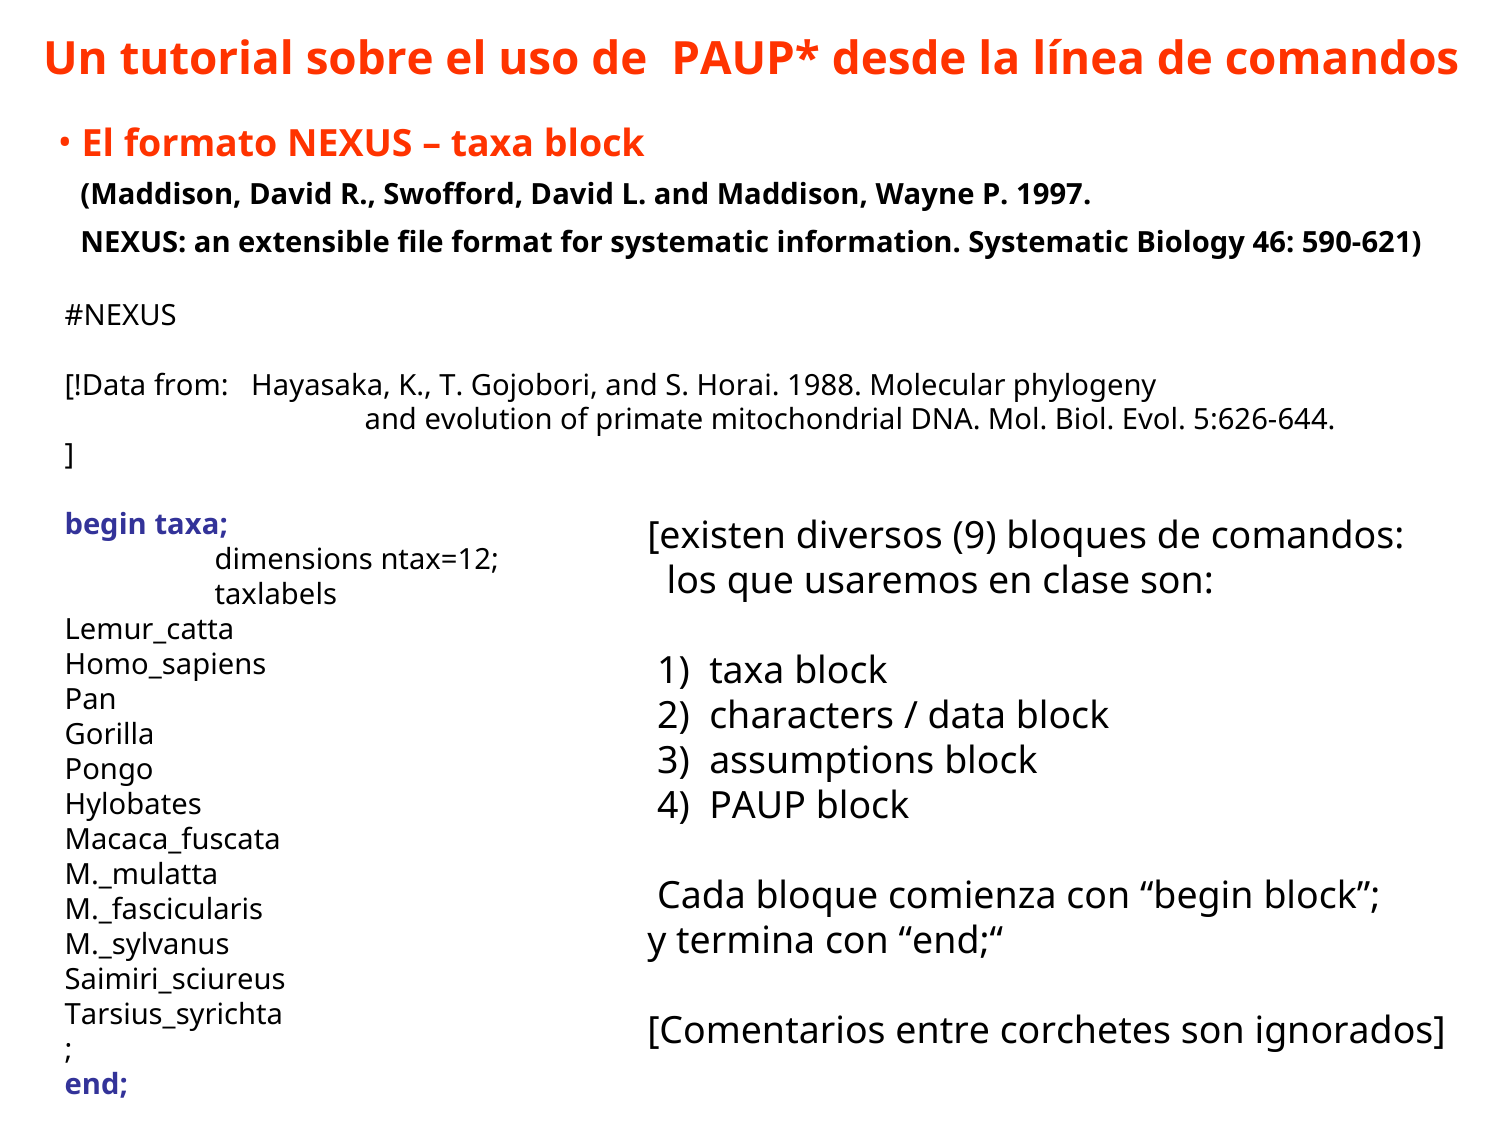

Un tutorial sobre el uso de PAUP* desde la línea de comandos
 El formato NEXUS – taxa block
 (Maddison, David R., Swofford, David L. and Maddison, Wayne P. 1997.
 NEXUS: an extensible file format for systematic information. Systematic Biology 46: 590-621)
#NEXUS
[!Data from: Hayasaka, K., T. Gojobori, and S. Horai. 1988. Molecular phylogeny
		and evolution of primate mitochondrial DNA. Mol. Biol. Evol. 5:626-644.
]
begin taxa;
	dimensions ntax=12;
	taxlabels
Lemur_catta
Homo_sapiens
Pan
Gorilla
Pongo
Hylobates
Macaca_fuscata
M._mulatta
M._fascicularis
M._sylvanus
Saimiri_sciureus
Tarsius_syrichta
;
end;
[existen diversos (9) bloques de comandos:
 los que usaremos en clase son:
 1) taxa block
 2) characters / data block
 3) assumptions block
 4) PAUP block
 Cada bloque comienza con “begin block”;
y termina con “end;“
[Comentarios entre corchetes son ignorados]